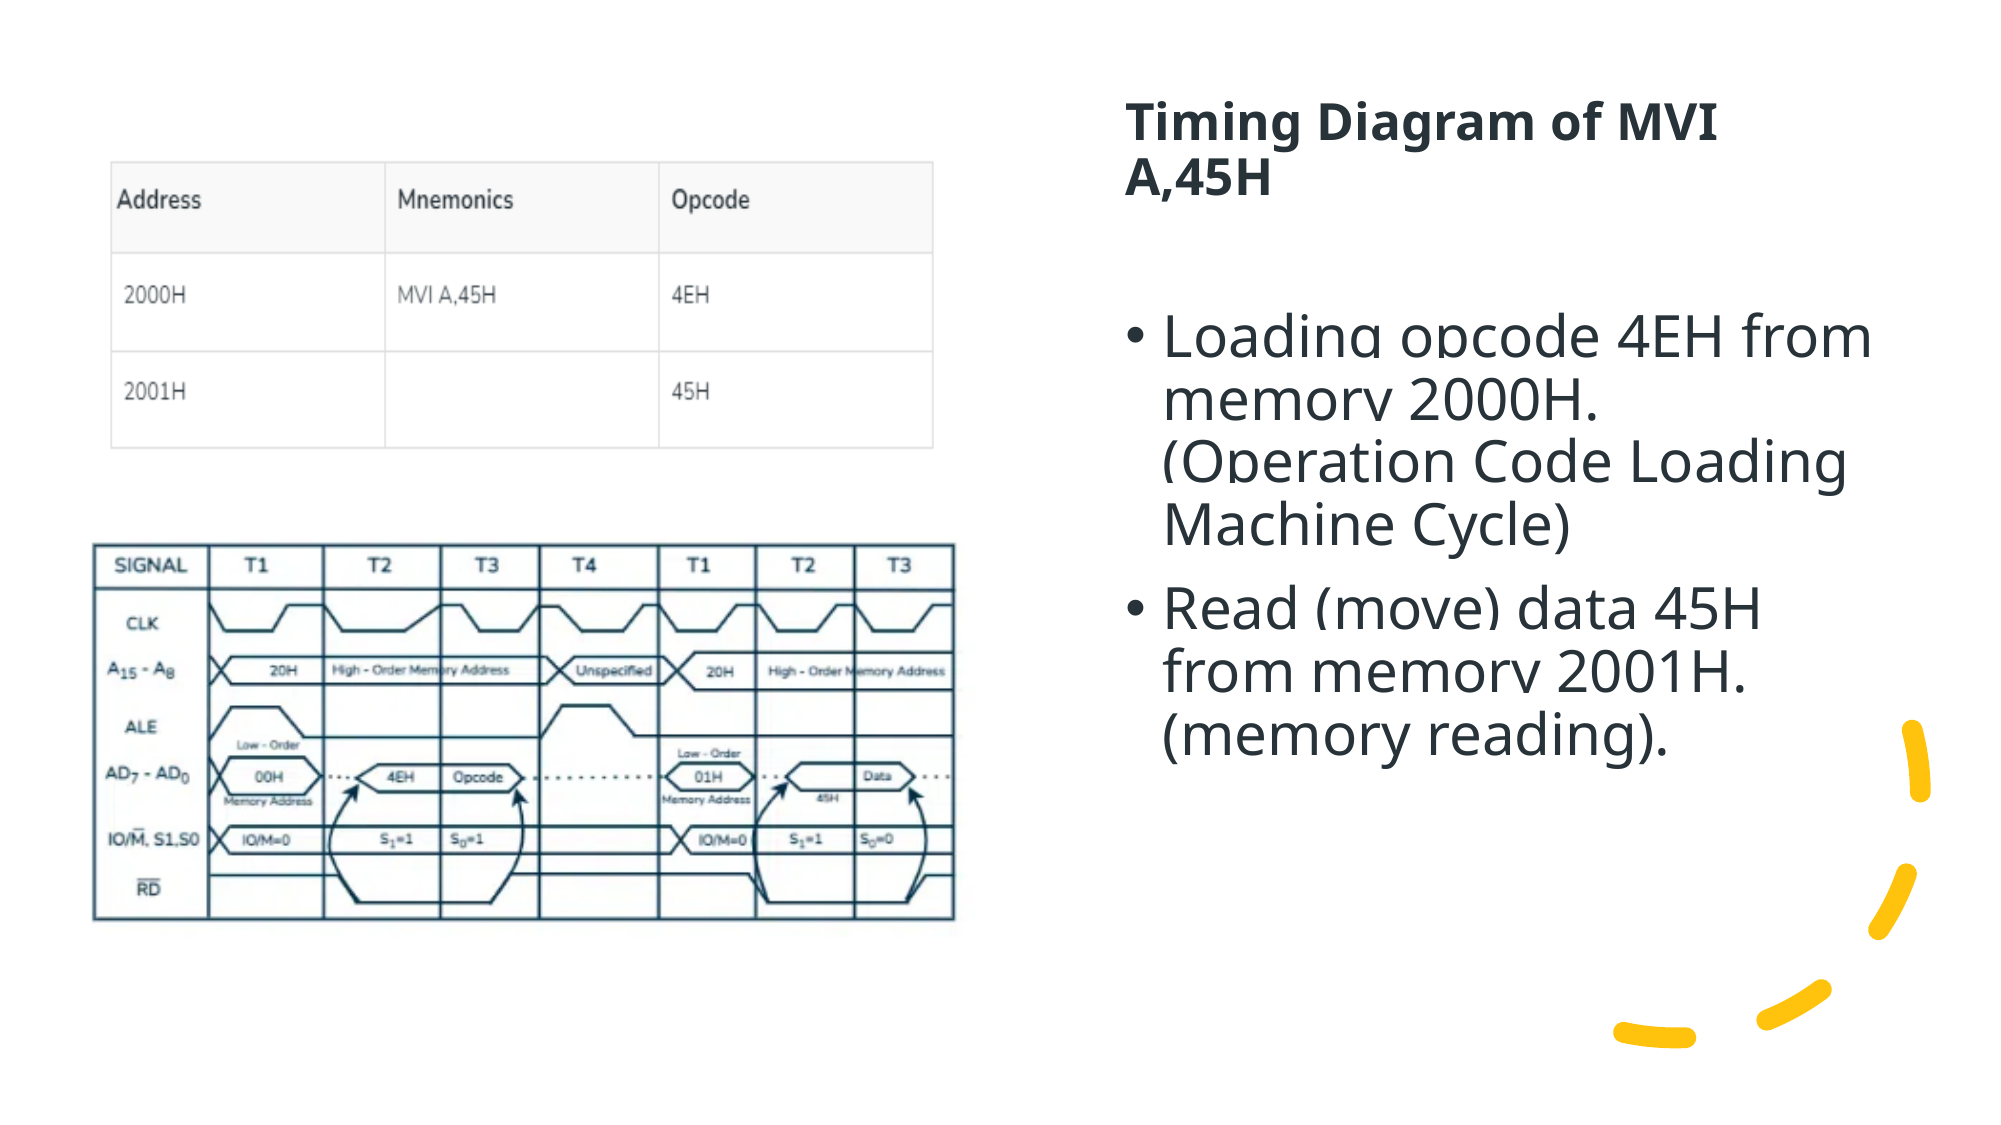

# Timing Diagram of MVI A,45H
Loading opcode 4EH from memory 2000H. (Operation Code Loading Machine Cycle)
Read (move) data 45H from memory 2001H. (memory reading).